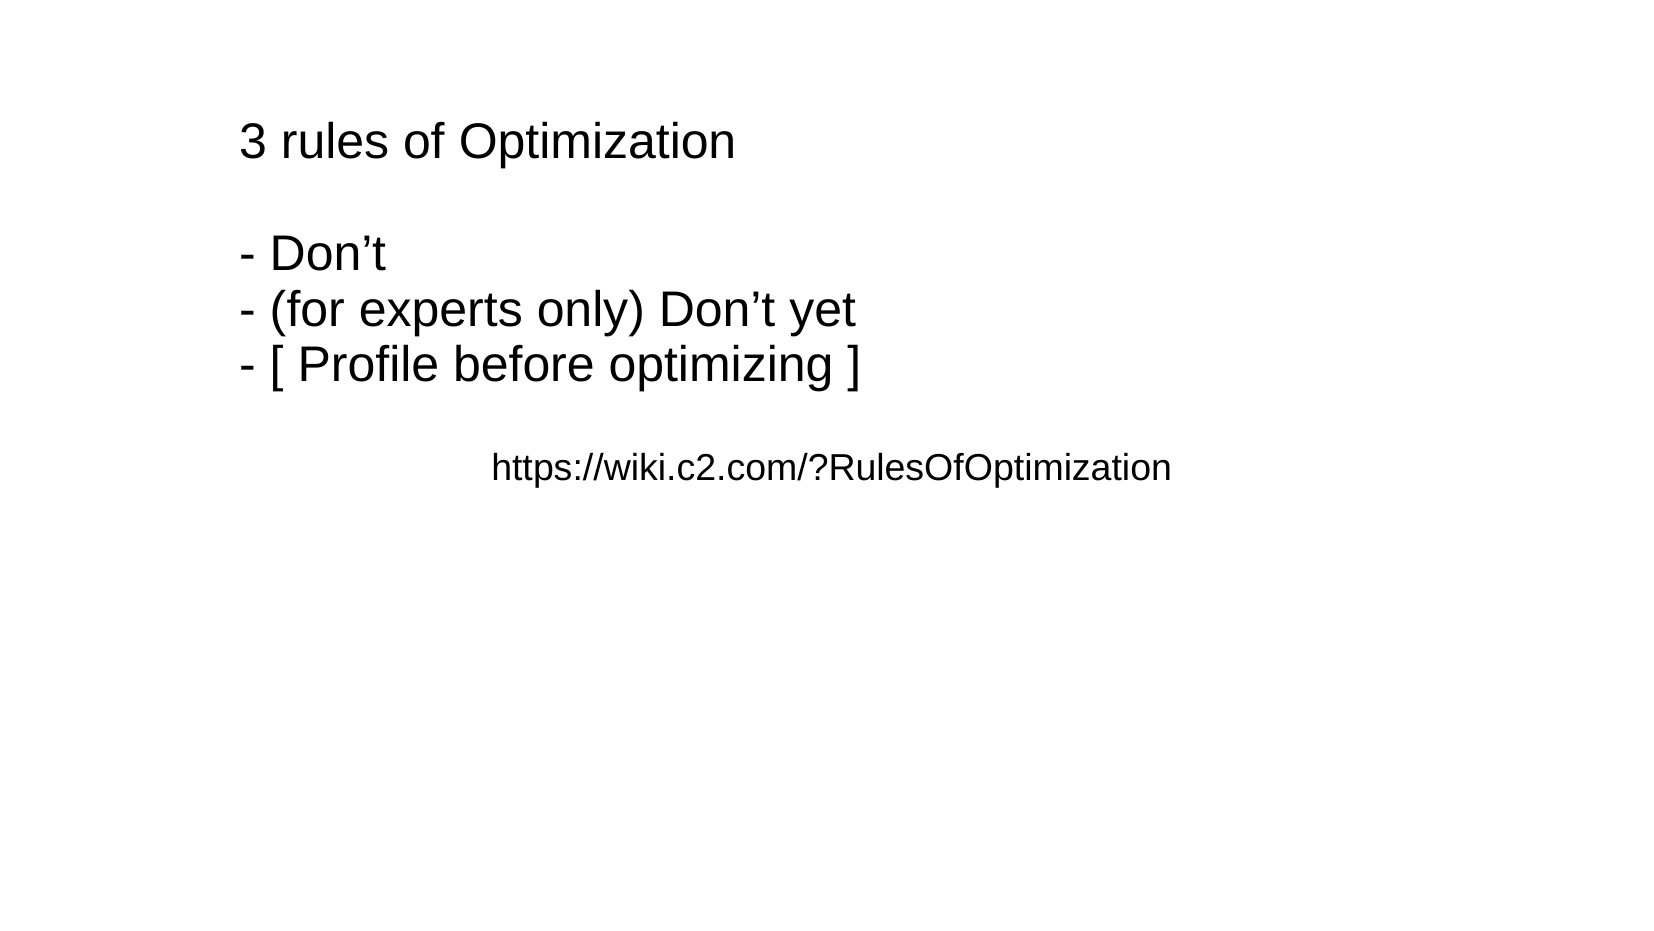

3 rules of Optimization
- Don’t
- (for experts only) Don’t yet
- [ Profile before optimizing ]
https://wiki.c2.com/?RulesOfOptimization